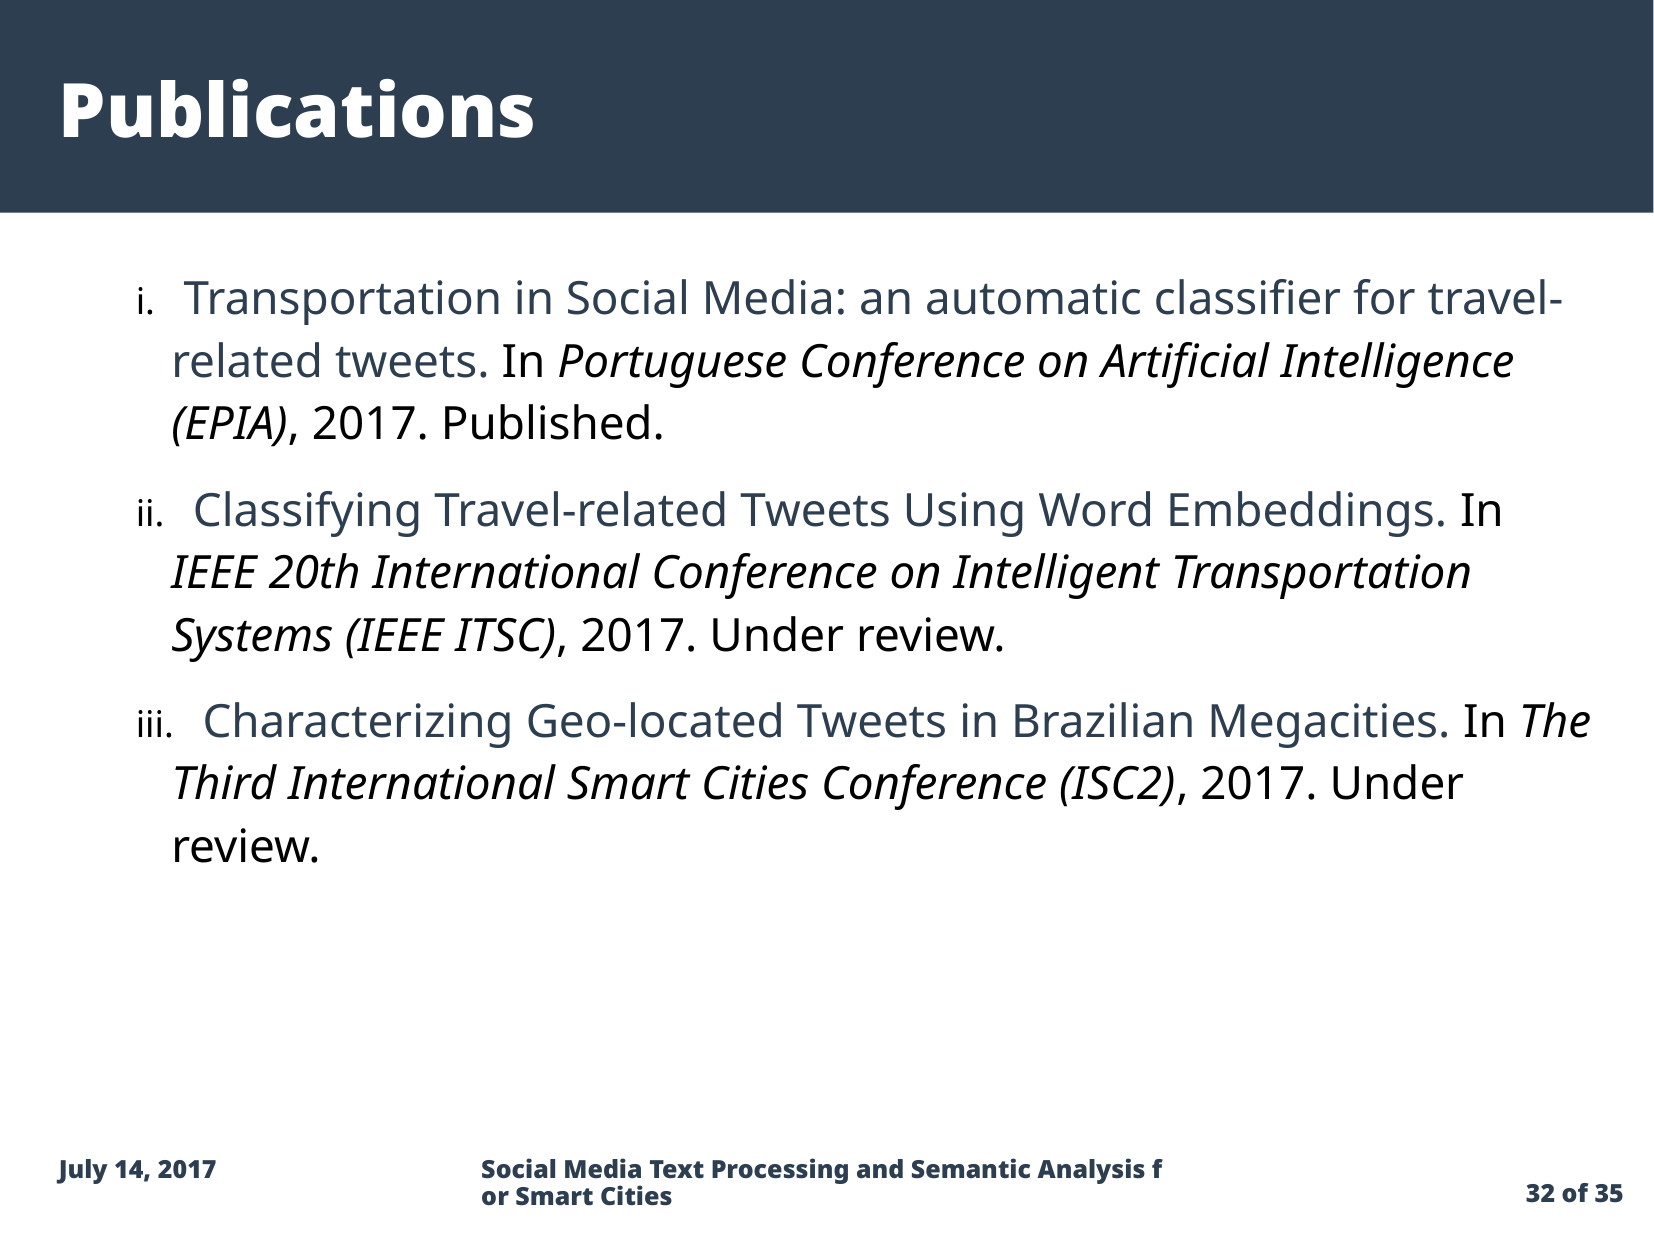

# Publications
Transportation in Social Media: an automatic classifier for travel-related tweets. In Portuguese Conference on Artificial Intelligence (EPIA), 2017. Published.
Classifying Travel-related Tweets Using Word Embeddings. In IEEE 20th International Conference on Intelligent Transportation Systems (IEEE ITSC), 2017. Under review.
Characterizing Geo-located Tweets in Brazilian Megacities. In The Third International Smart Cities Conference (ISC2), 2017. Under review.
July 14, 2017
Social Media Text Processing and Semantic Analysis for Smart Cities
32